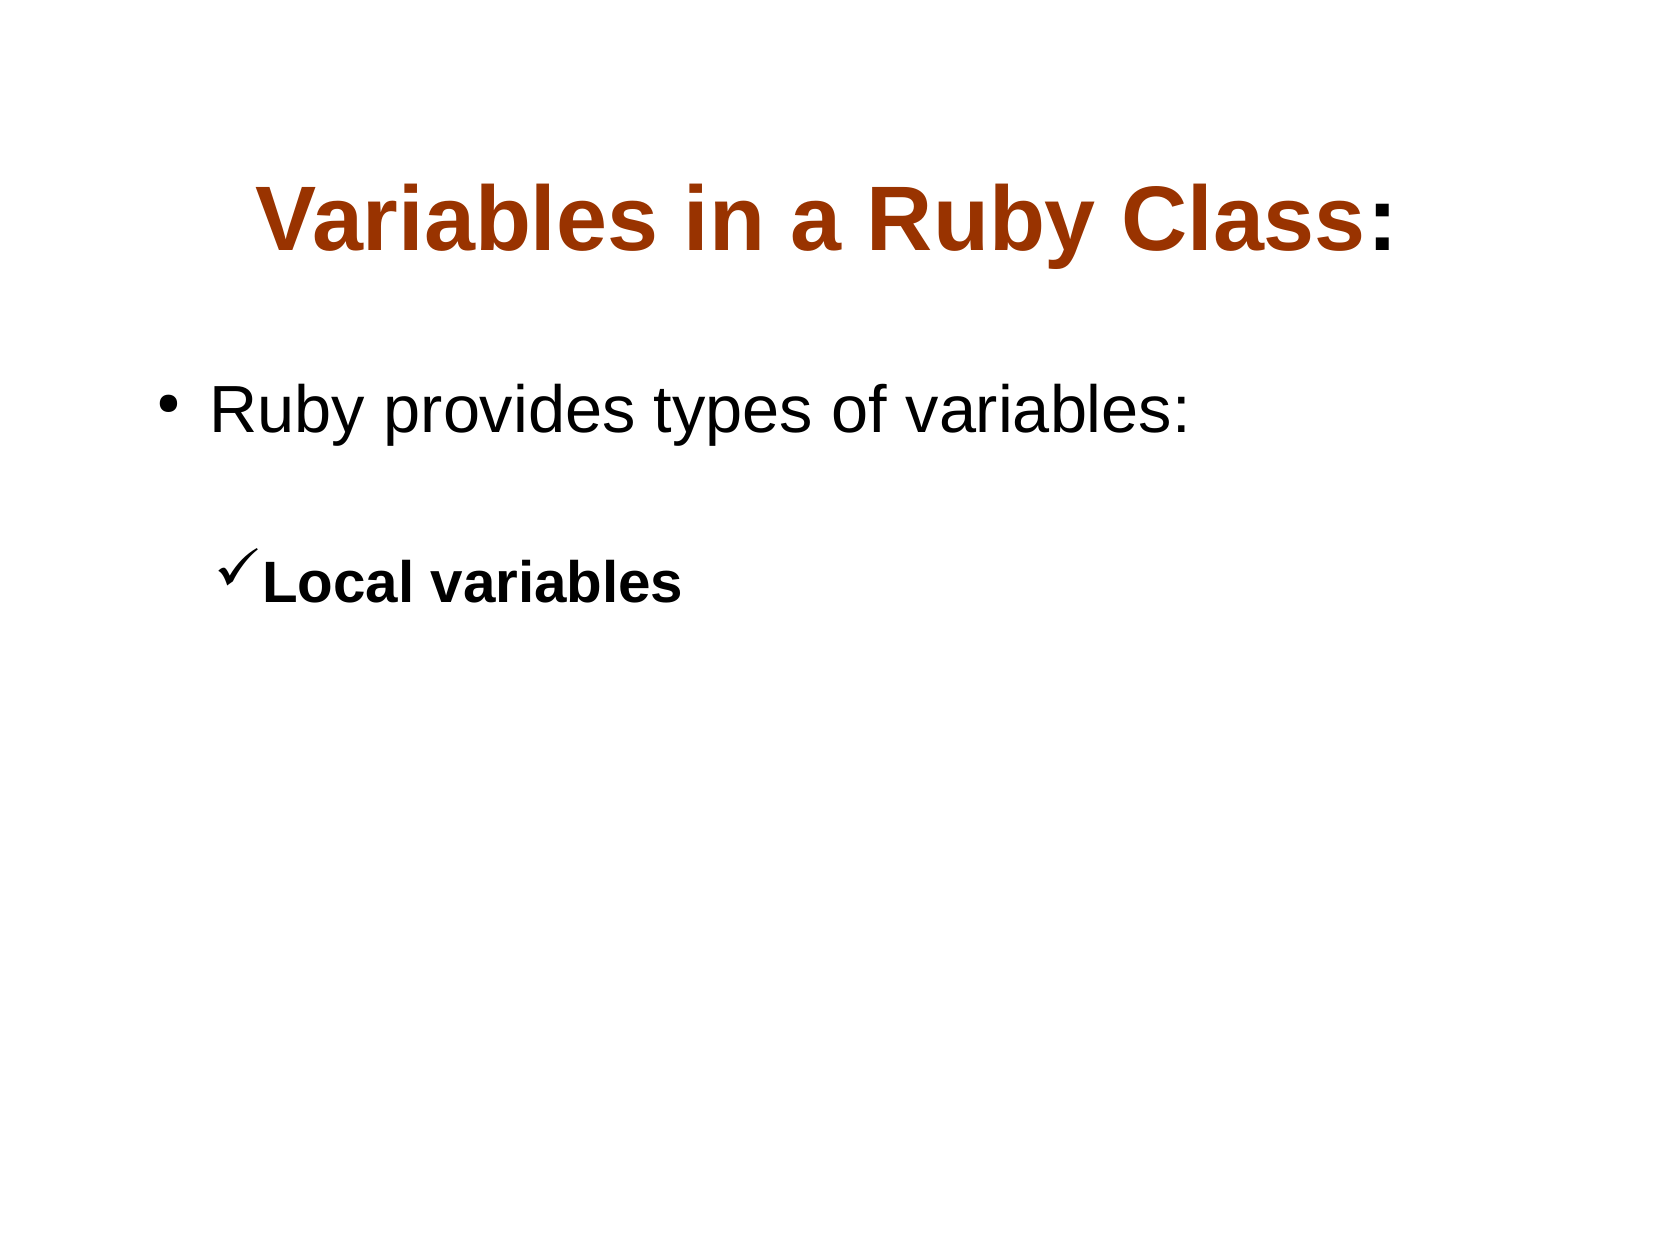

# Variables in a Ruby Class:
Ruby provides types of variables:
Local variables